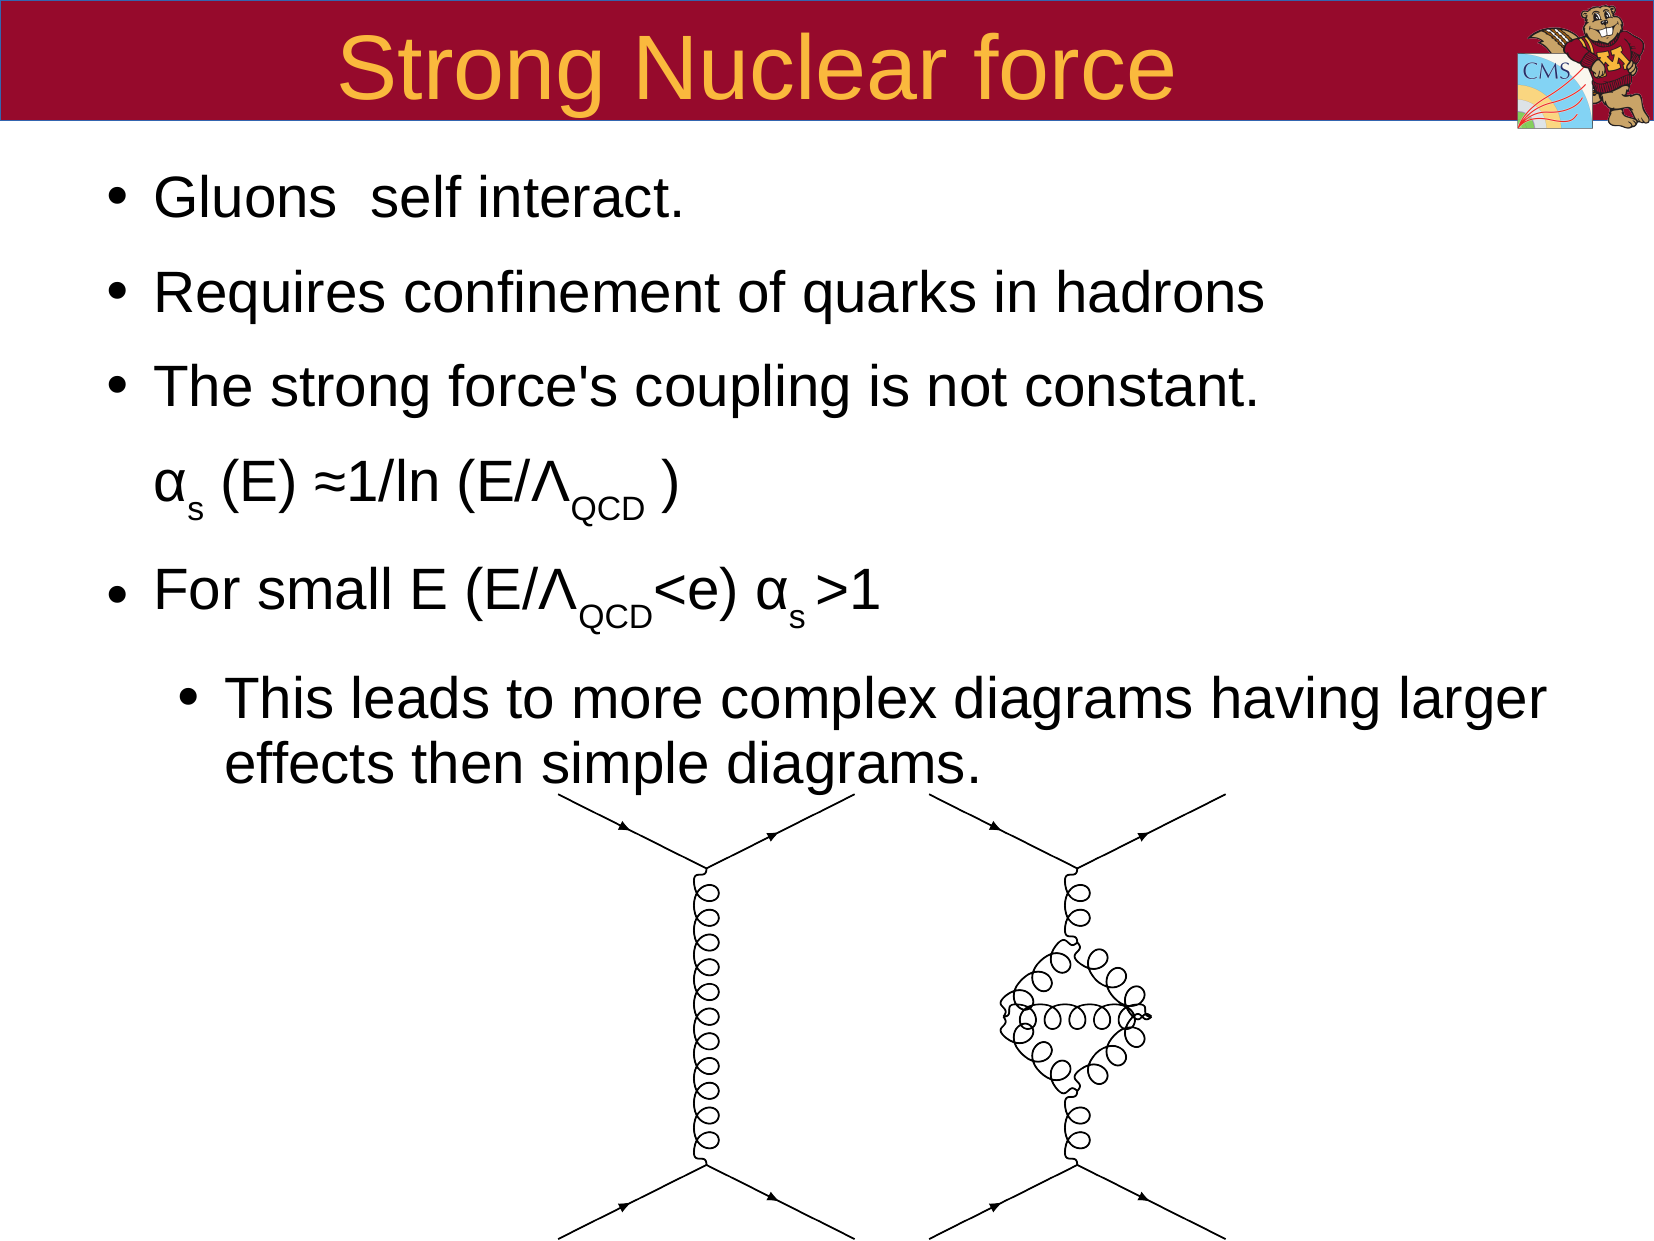

# Strong Nuclear force
Gluons self interact.
Requires confinement of quarks in hadrons
The strong force's coupling is not constant.
αs (E) ≈1/ln (E/ΛQCD )
For small E (E/ΛQCD<e) αs >1
This leads to more complex diagrams having larger effects then simple diagrams.